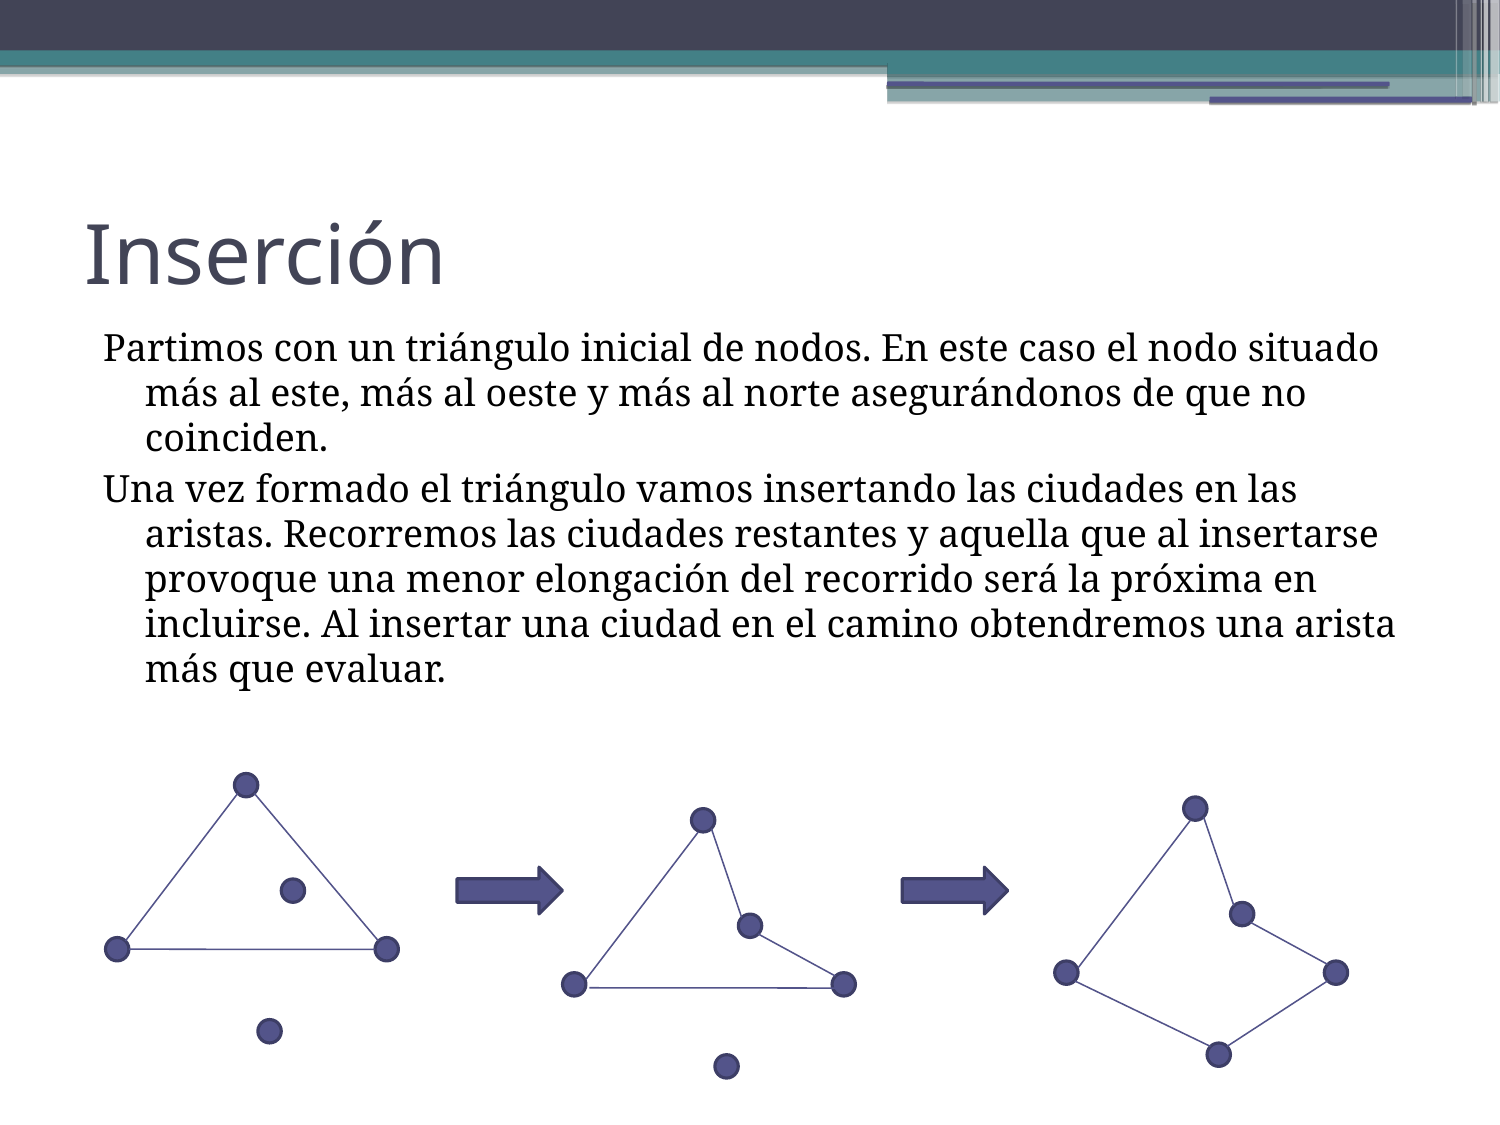

# Inserción
Partimos con un triángulo inicial de nodos. En este caso el nodo situado más al este, más al oeste y más al norte asegurándonos de que no coinciden.
Una vez formado el triángulo vamos insertando las ciudades en las aristas. Recorremos las ciudades restantes y aquella que al insertarse provoque una menor elongación del recorrido será la próxima en incluirse. Al insertar una ciudad en el camino obtendremos una arista más que evaluar.